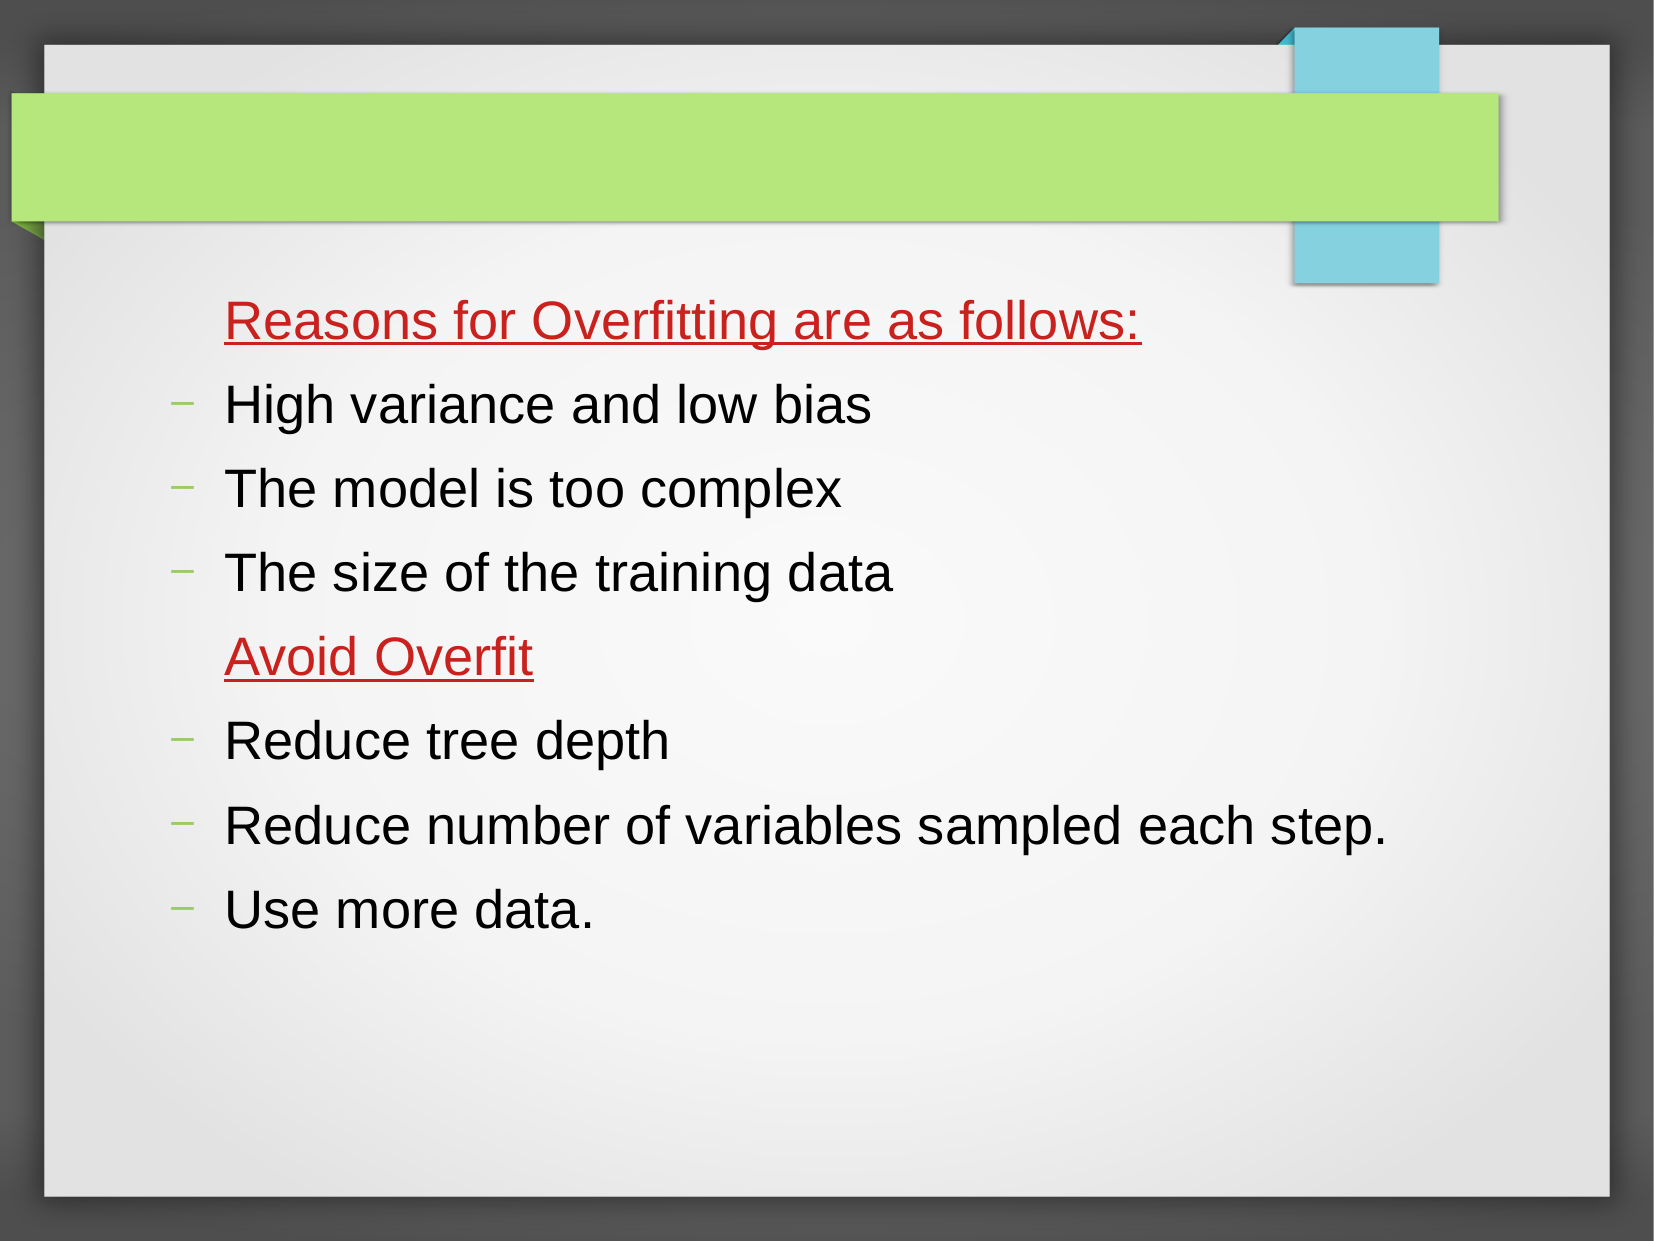

#
Reasons for Overfitting are as follows:
High variance and low bias
The model is too complex
The size of the training data
Avoid Overfit
Reduce tree depth
Reduce number of variables sampled each step.
Use more data.